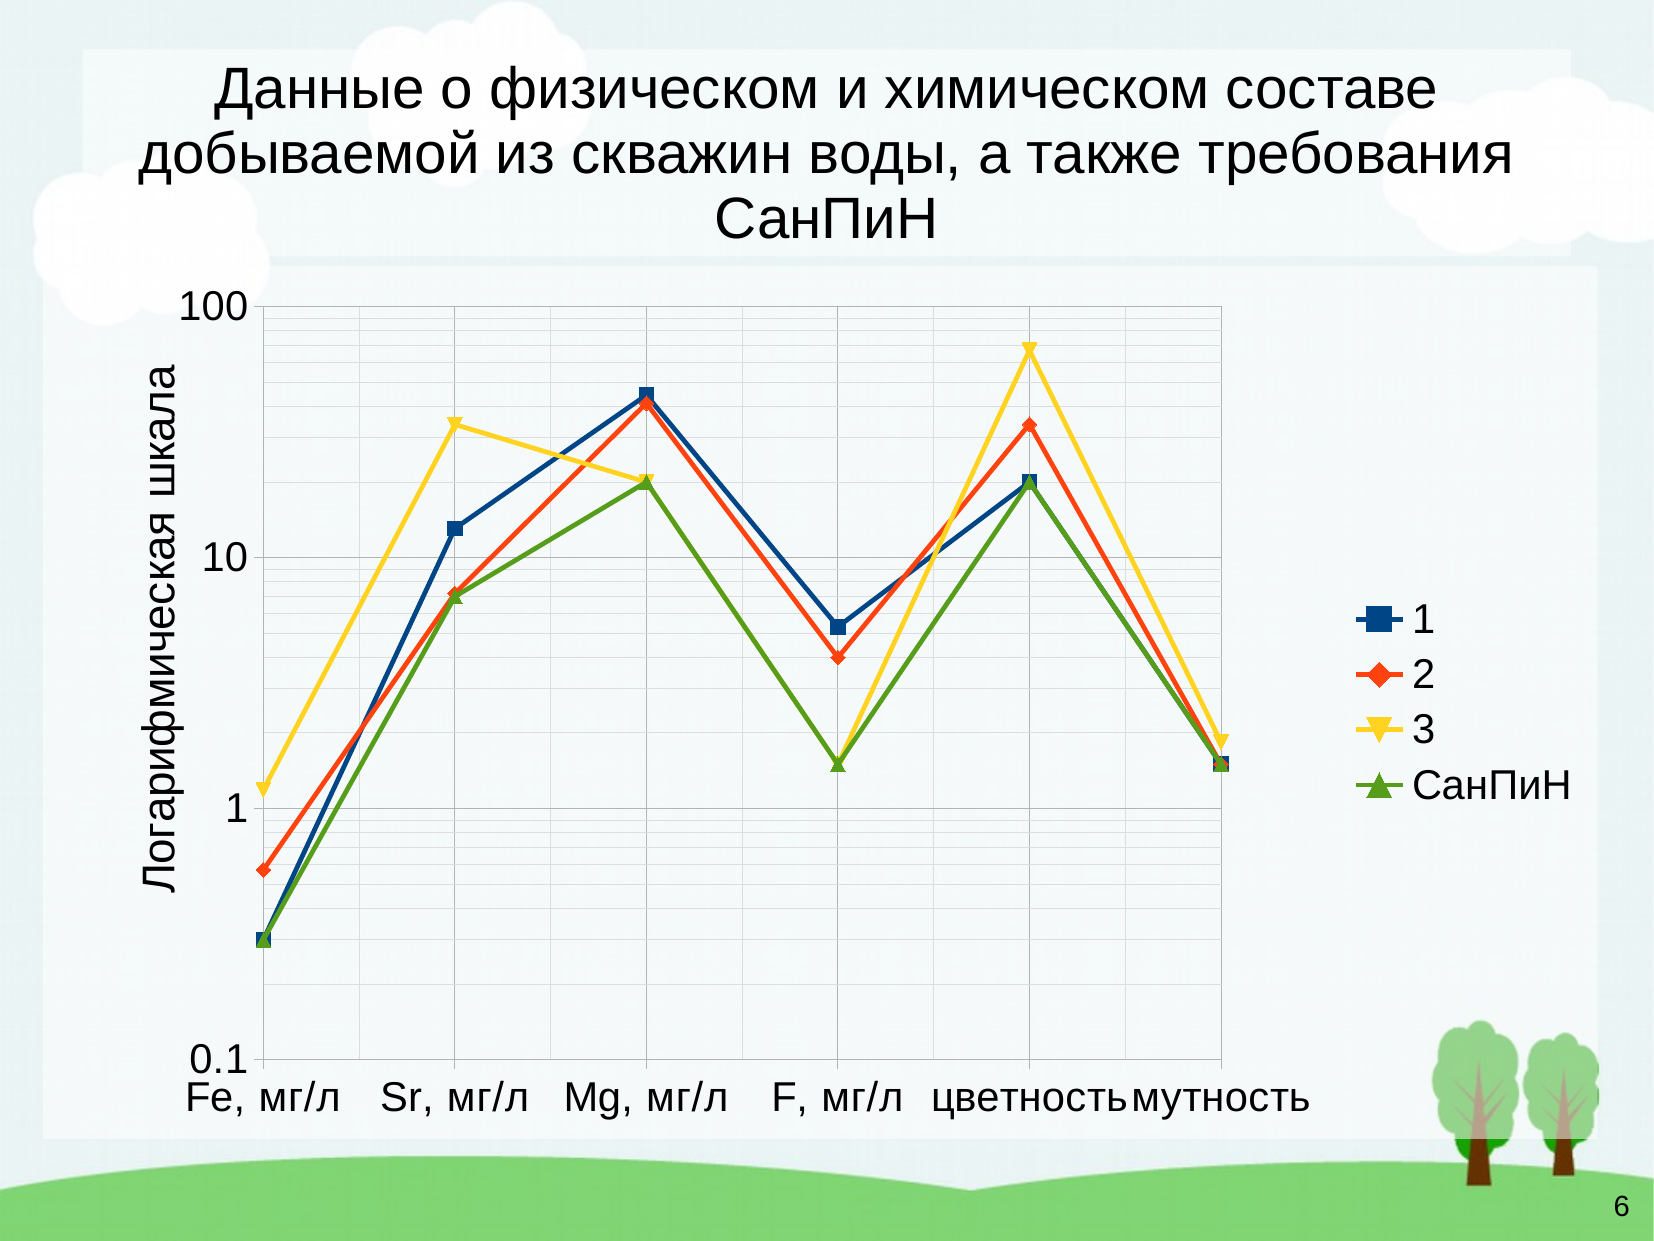

# Данные о физическом и химическом составе добываемой из скважин воды, а также требования СанПиН
### Chart
| Category | 1 | 2 | 3 | СанПиН |
|---|---|---|---|---|
| Fe, мг/л | 0.3 | 0.57 | 1.19 | 0.3 |
| Sr, мг/л | 13.07 | 7.2 | 33.9 | 7.0 |
| Mg, мг/л | 44.4 | 41.2 | 20.0 | 20.0 |
| F, мг/л | 5.3 | 4.0 | 1.5 | 1.5 |
| цветность | 20.0 | 34.0 | 67.0 | 20.0 |
| мутность | 1.5 | 1.5 | 1.84 | 1.5 |6